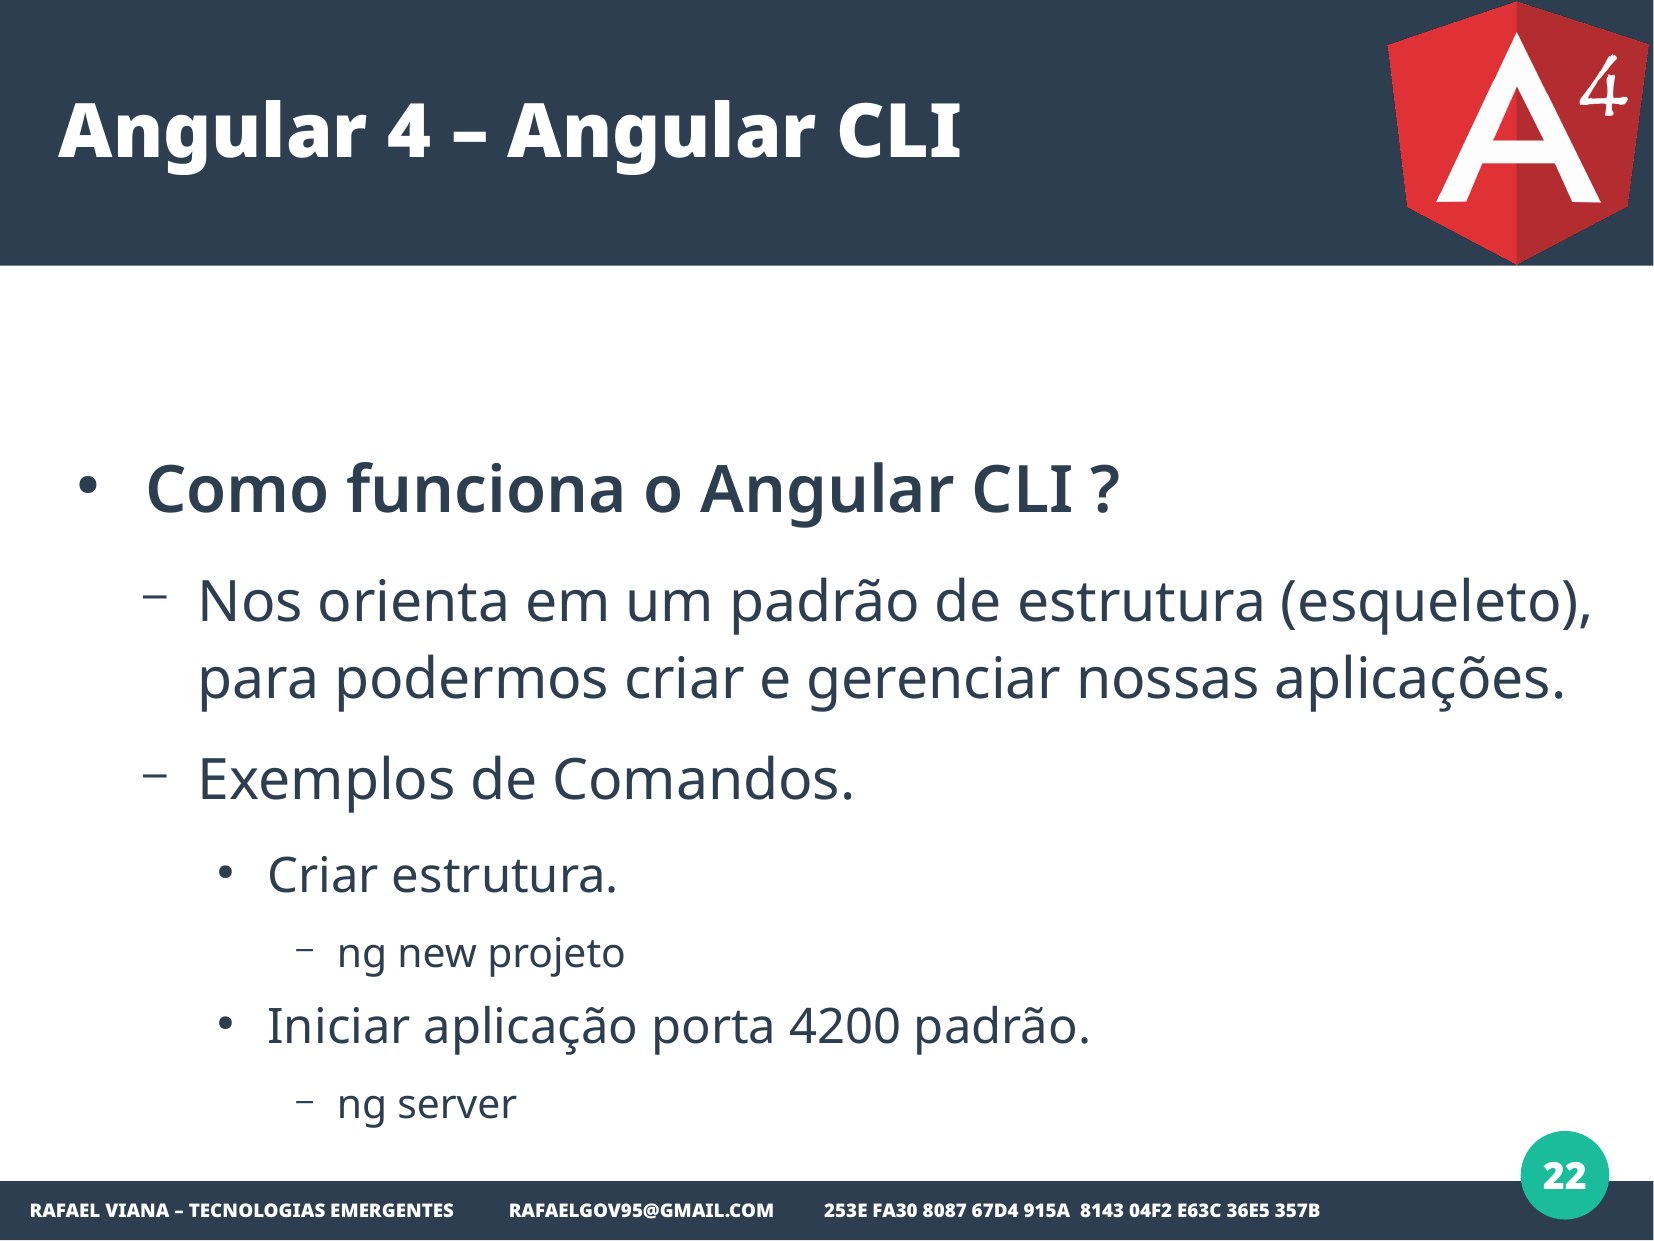

# Angular 4 – Angular CLI
 Como funciona o Angular CLI ?
Nos orienta em um padrão de estrutura (esqueleto), para podermos criar e gerenciar nossas aplicações.
Exemplos de Comandos.
Criar estrutura.
ng new projeto
Iniciar aplicação porta 4200 padrão.
ng server
22
RAFAEL VIANA – TECNOLOGIAS EMERGENTES RAFAELGOV95@GMAIL.COM 253E FA30 8087 67D4 915A 8143 04F2 E63C 36E5 357B